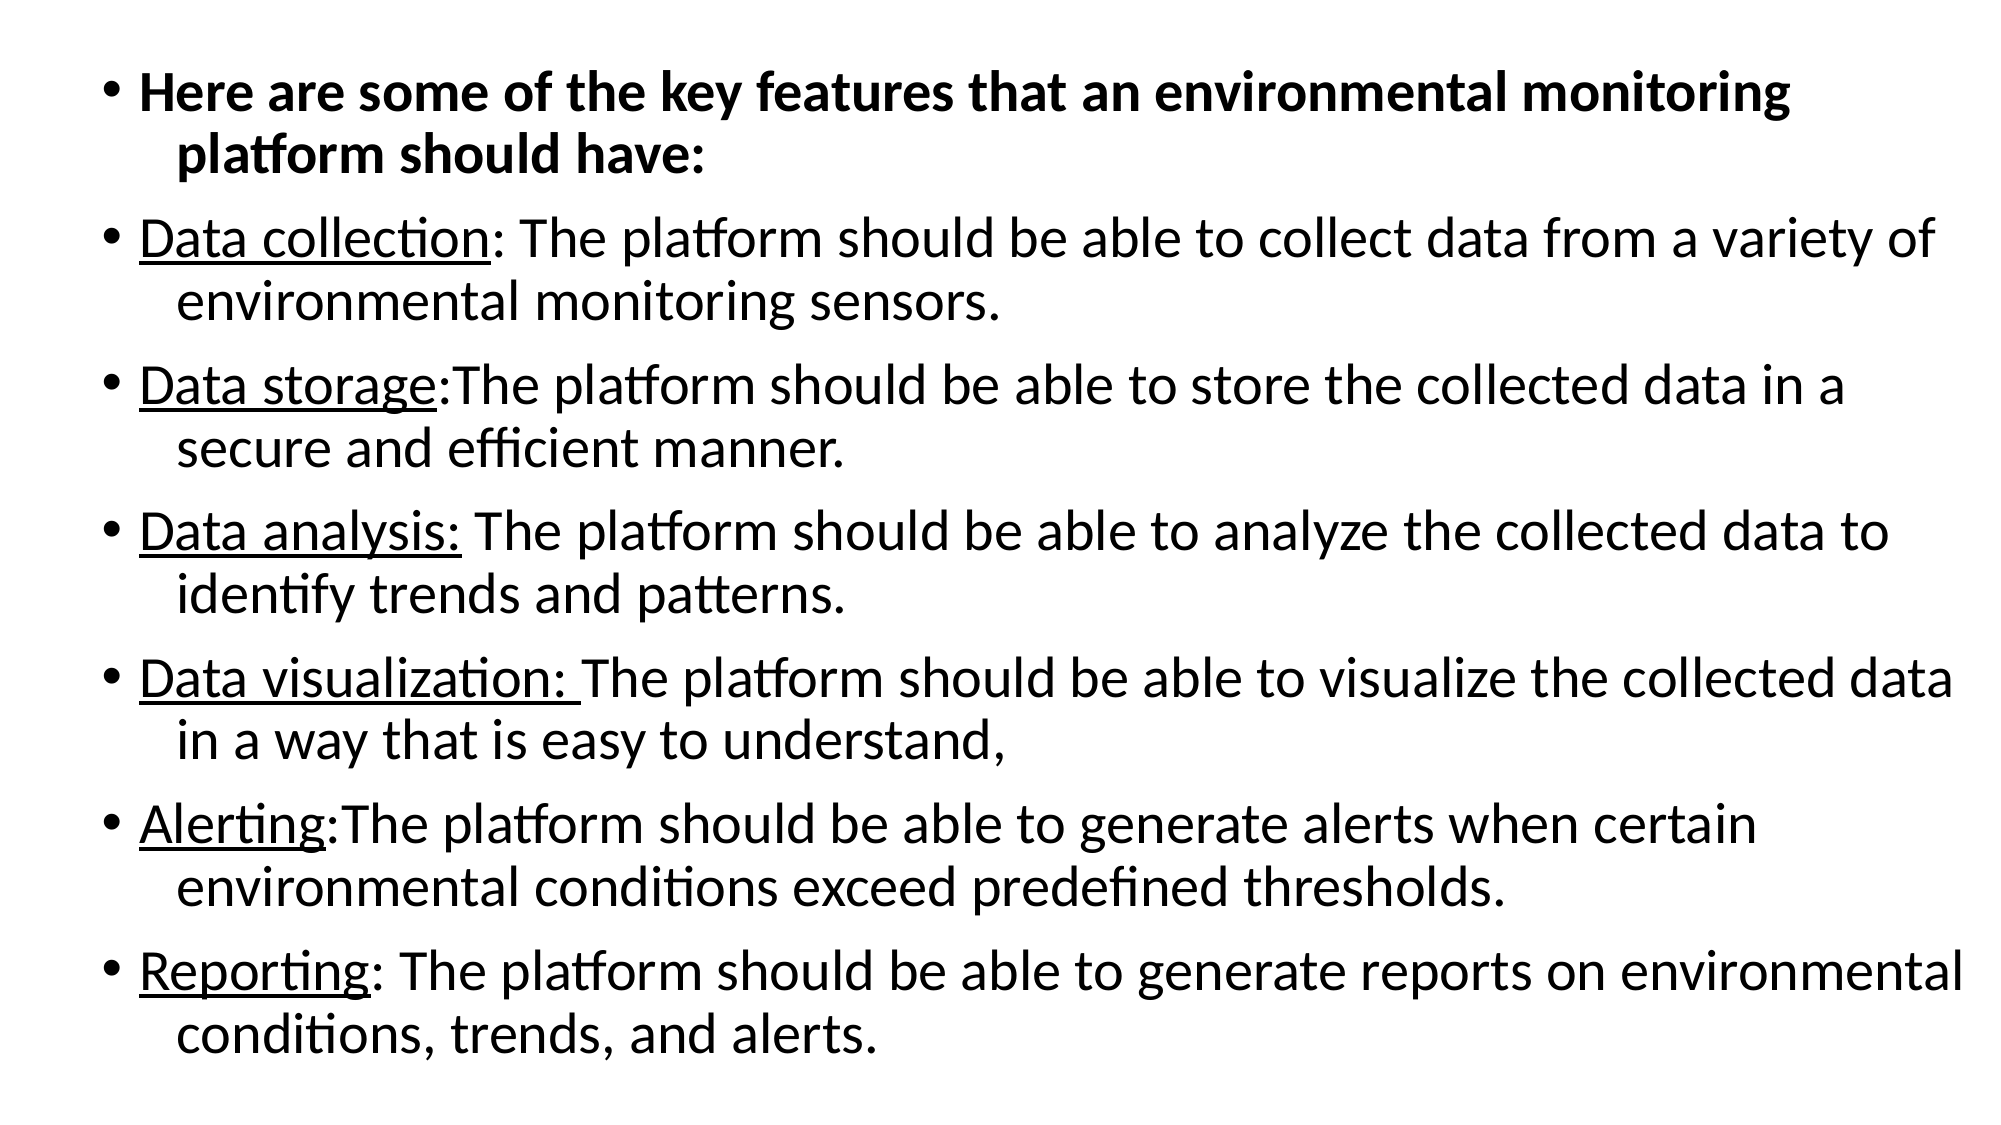

# Here are some of the key features that an environmental monitoring platform should have:
Data collection: The platform should be able to collect data from a variety of environmental monitoring sensors.
Data storage:The platform should be able to store the collected data in a secure and efficient manner.
Data analysis: The platform should be able to analyze the collected data to identify trends and patterns.
Data visualization: The platform should be able to visualize the collected data in a way that is easy to understand,
Alerting:The platform should be able to generate alerts when certain environmental conditions exceed predefined thresholds.
Reporting: The platform should be able to generate reports on environmental conditions, trends, and alerts.